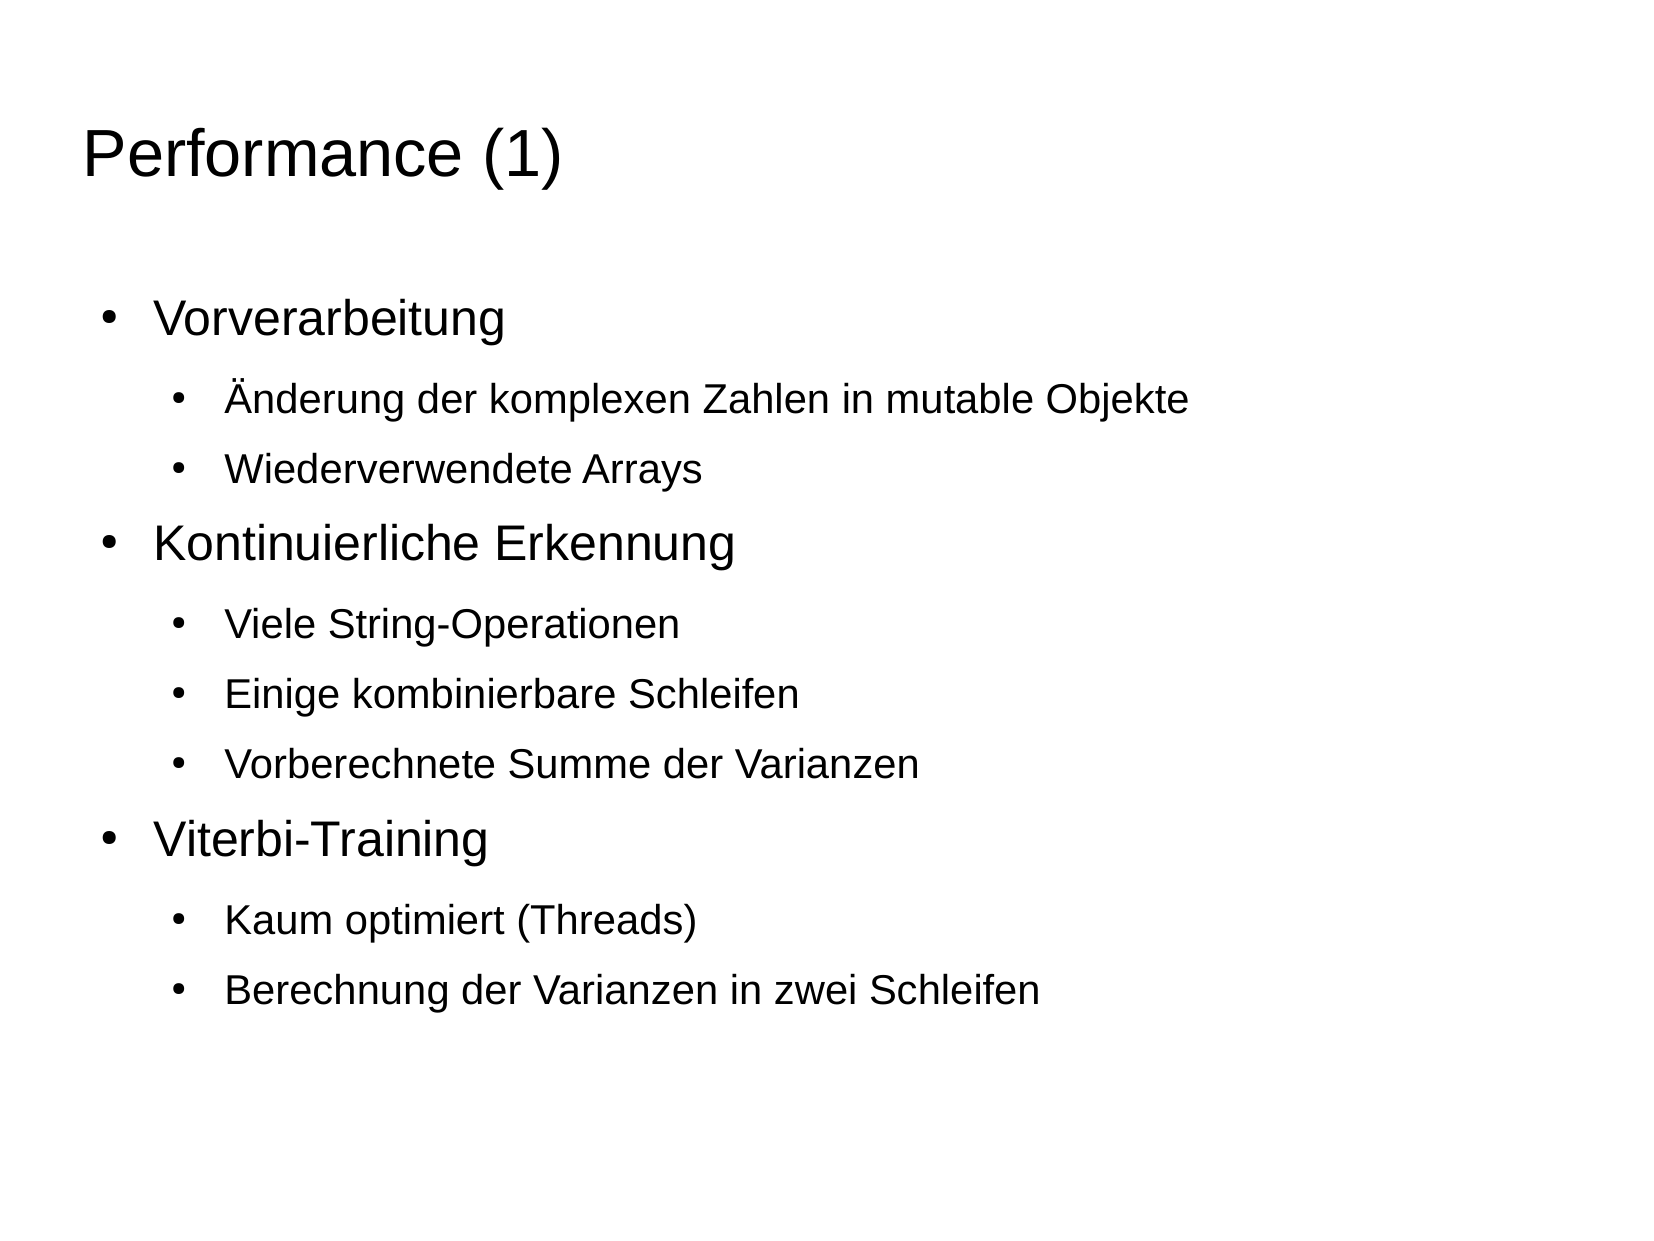

# Performance (1)
Vorverarbeitung
Änderung der komplexen Zahlen in mutable Objekte
Wiederverwendete Arrays
Kontinuierliche Erkennung
Viele String-Operationen
Einige kombinierbare Schleifen
Vorberechnete Summe der Varianzen
Viterbi-Training
Kaum optimiert (Threads)
Berechnung der Varianzen in zwei Schleifen